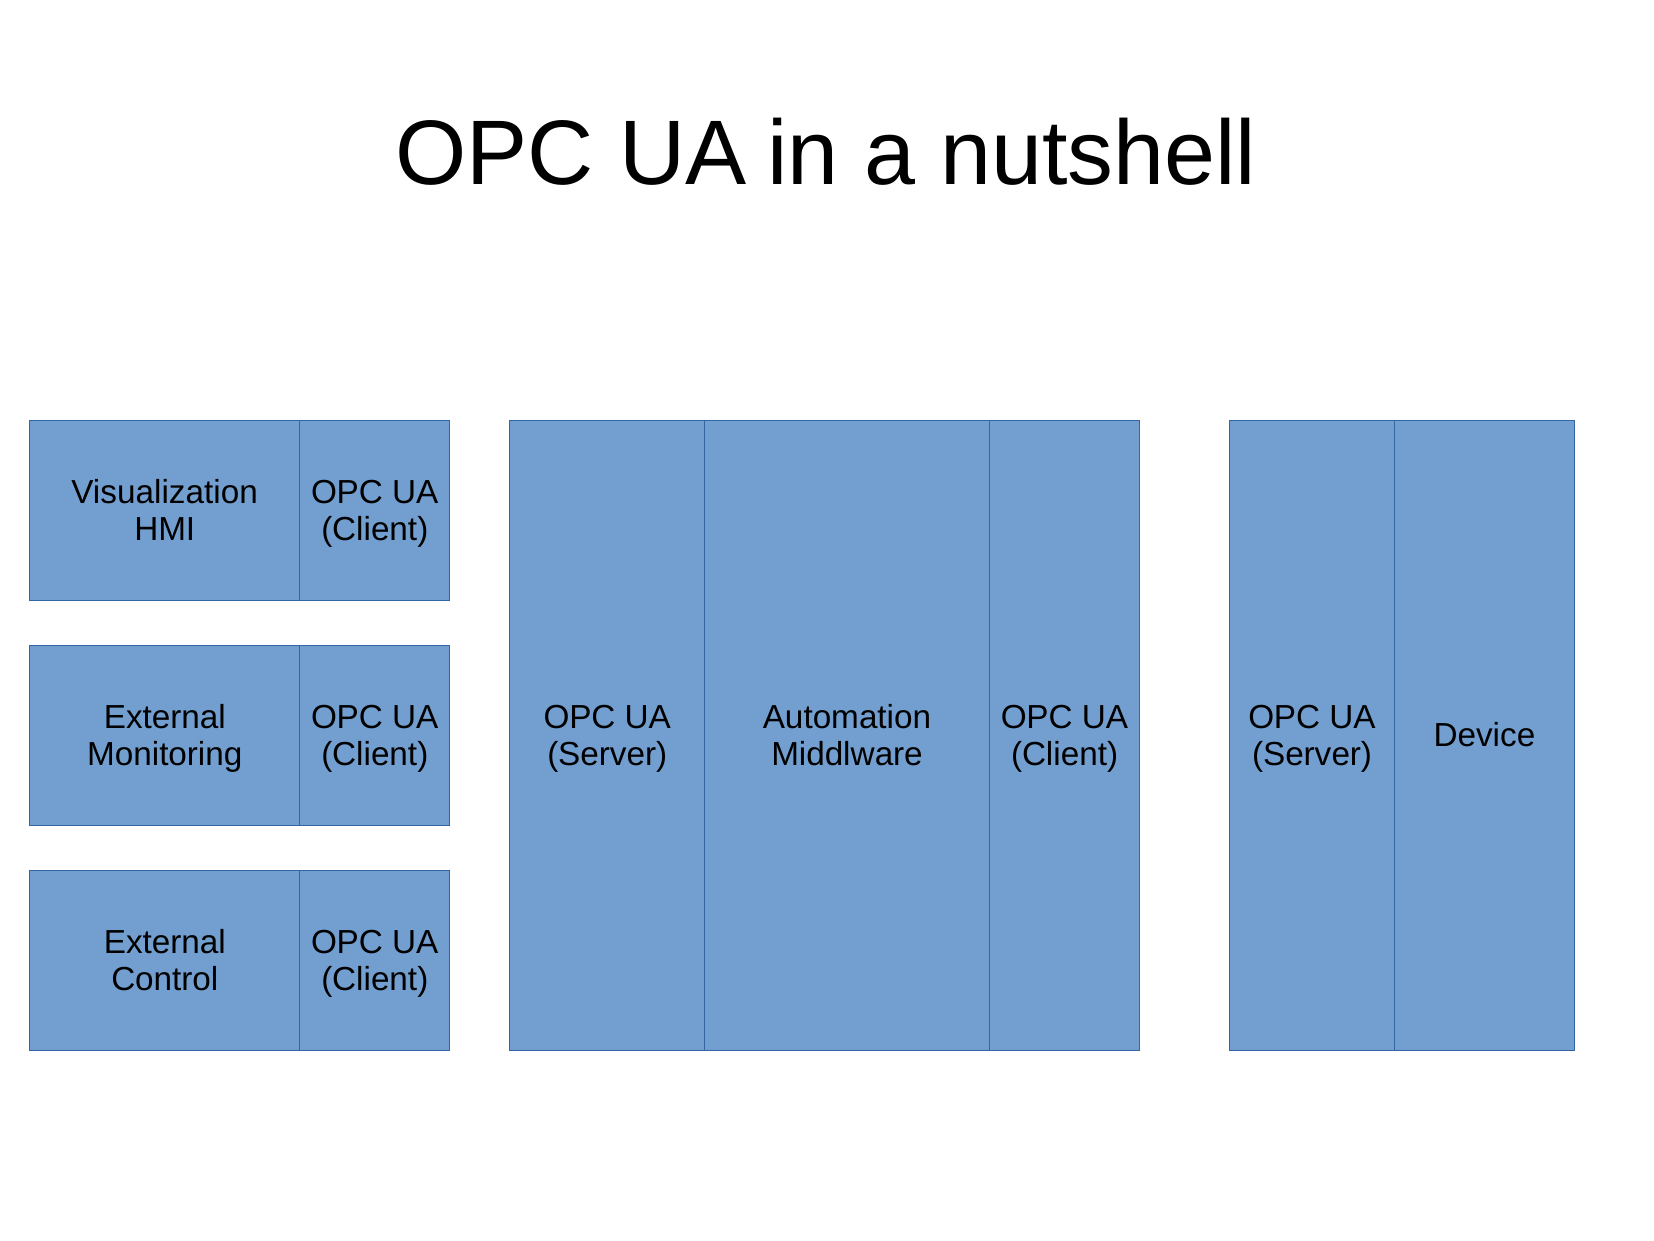

# OPC UA in a nutshell
Visualization
HMI
OPC UA
(Client)
OPC UA
(Server)
Automation
Middlware
OPC UA
(Client)
OPC UA
(Server)
Device
External
Monitoring
OPC UA
(Client)
External
Control
OPC UA
(Client)